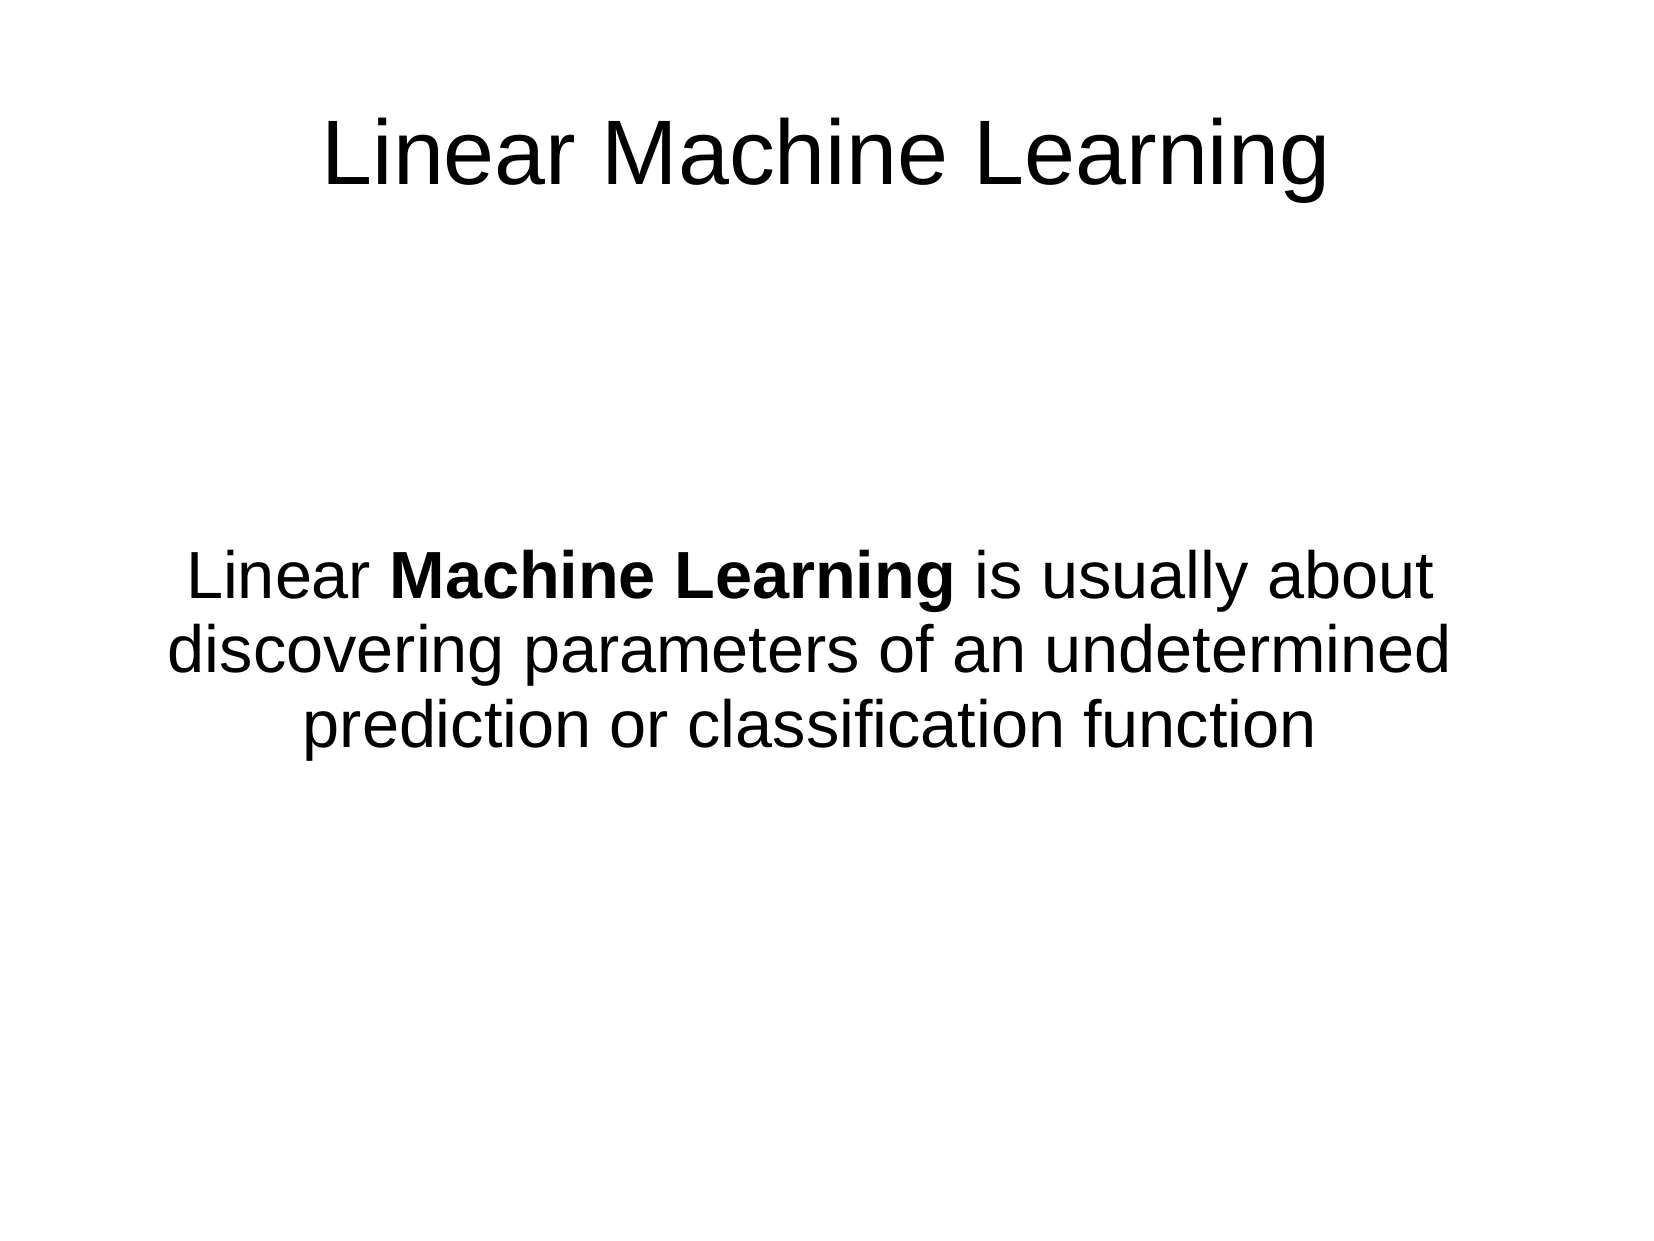

# Linear Machine Learning
Linear Machine Learning is usually about discovering parameters of an undetermined prediction or classification function